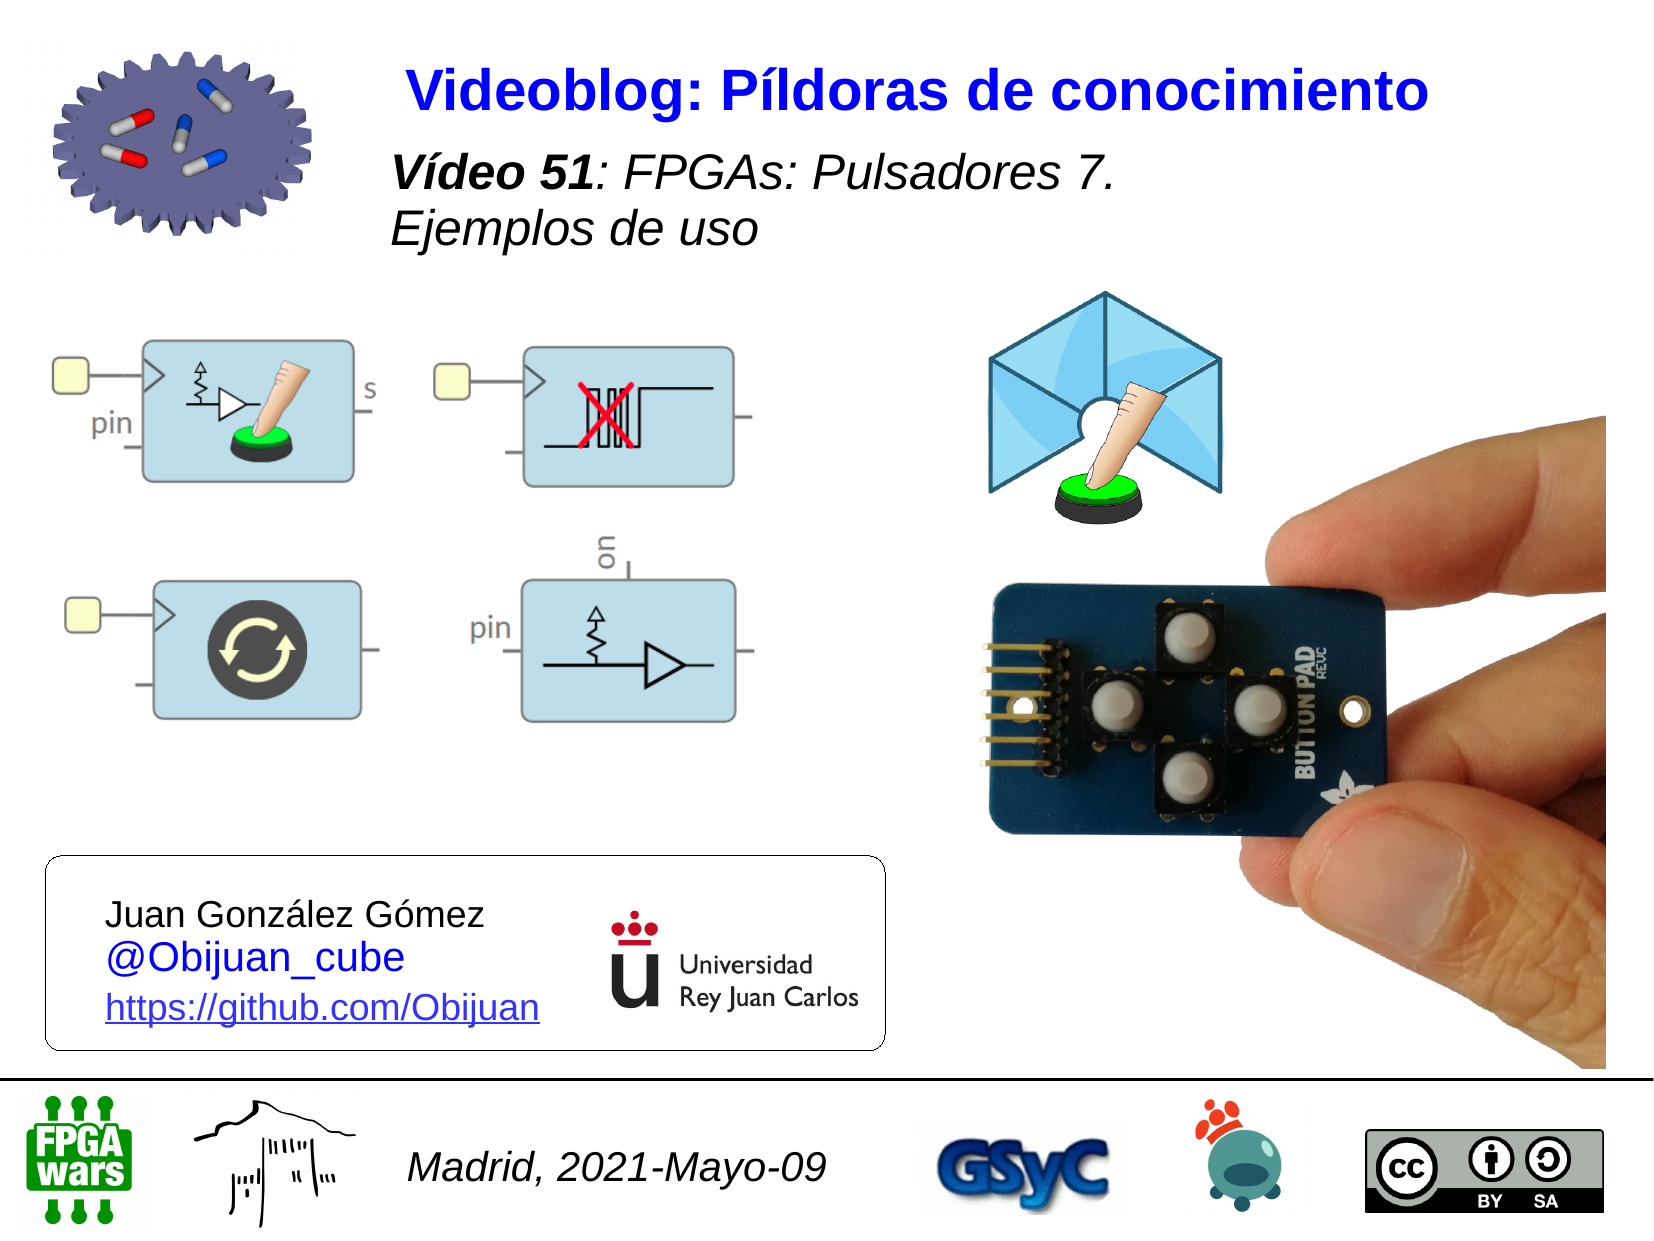

# Videoblog: Píldoras de conocimiento
Vídeo 51: FPGAs: Pulsadores 7.
Ejemplos de uso
Juan González Gómez
@Obijuan_cube
https://github.com/Obijuan
Madrid, 2021-Mayo-09